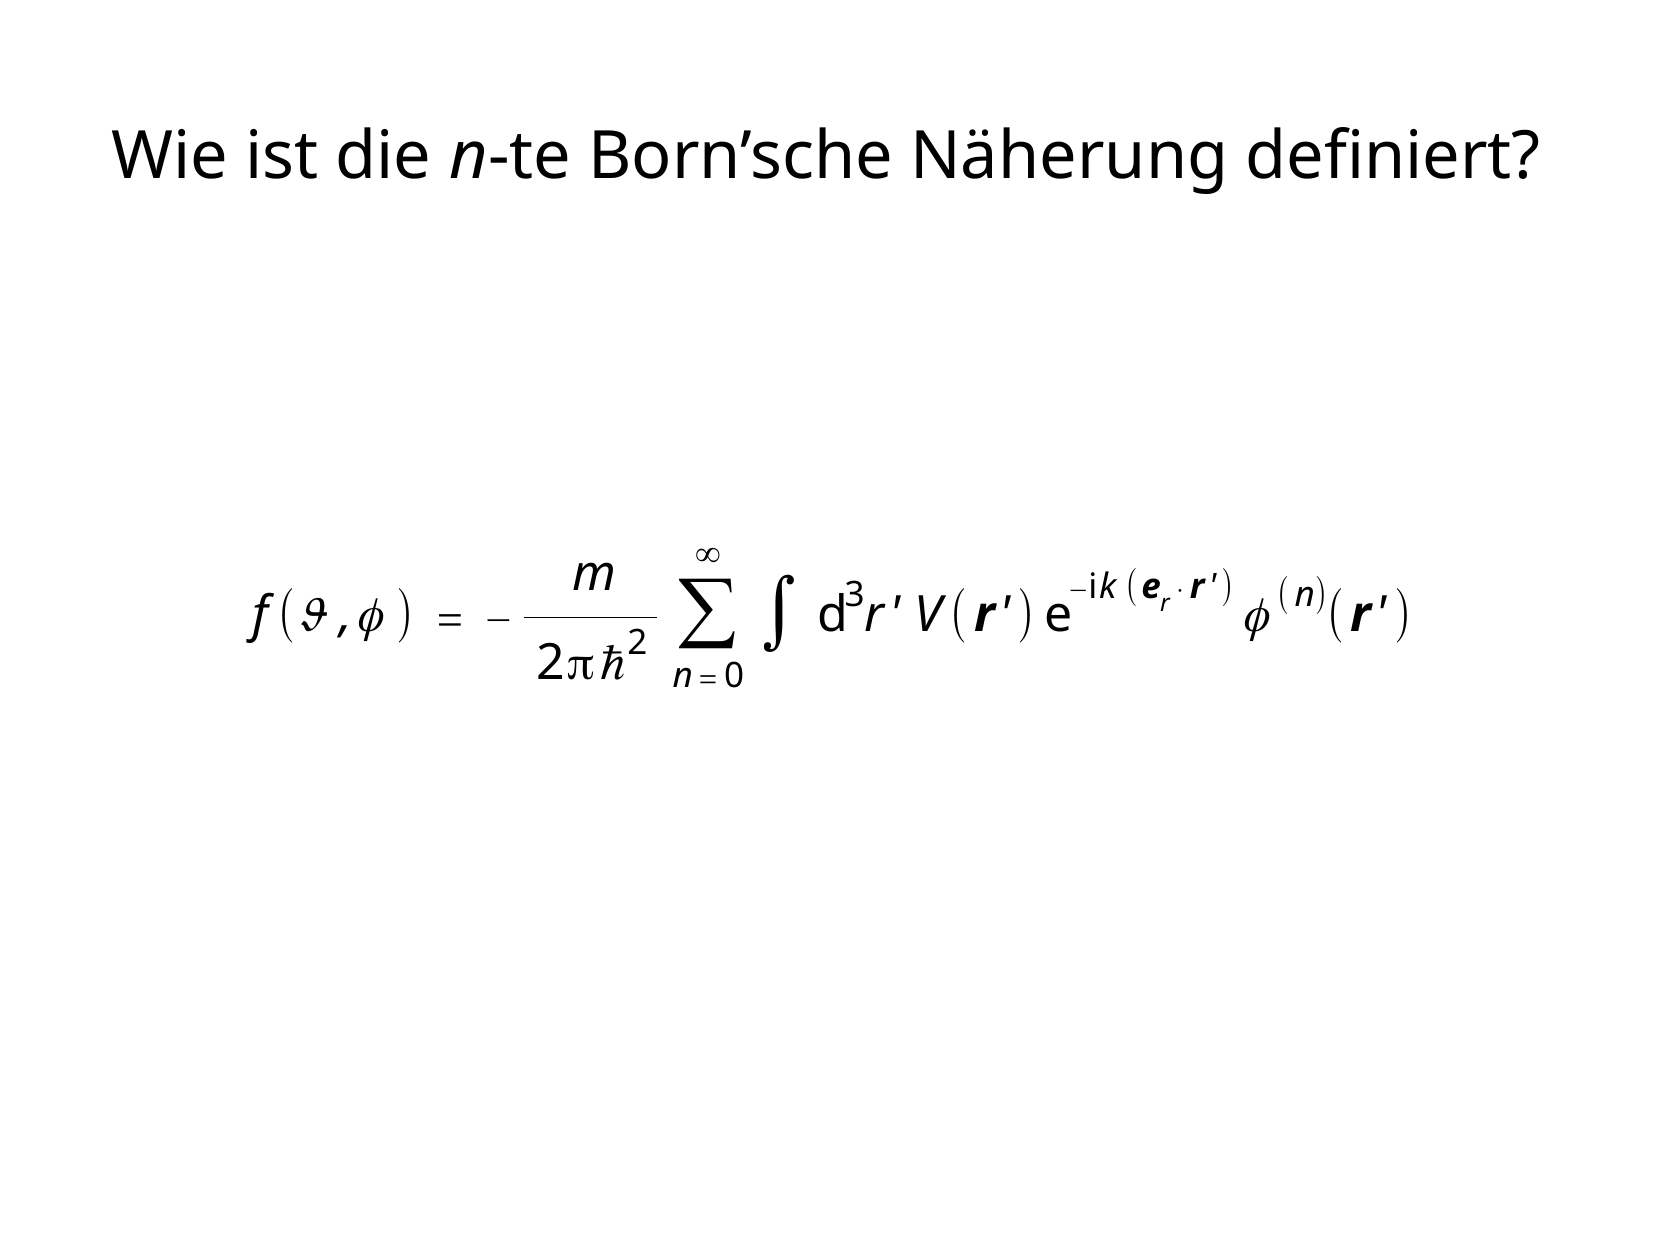

# Wie ist die n-te Born’sche Näherung definiert?